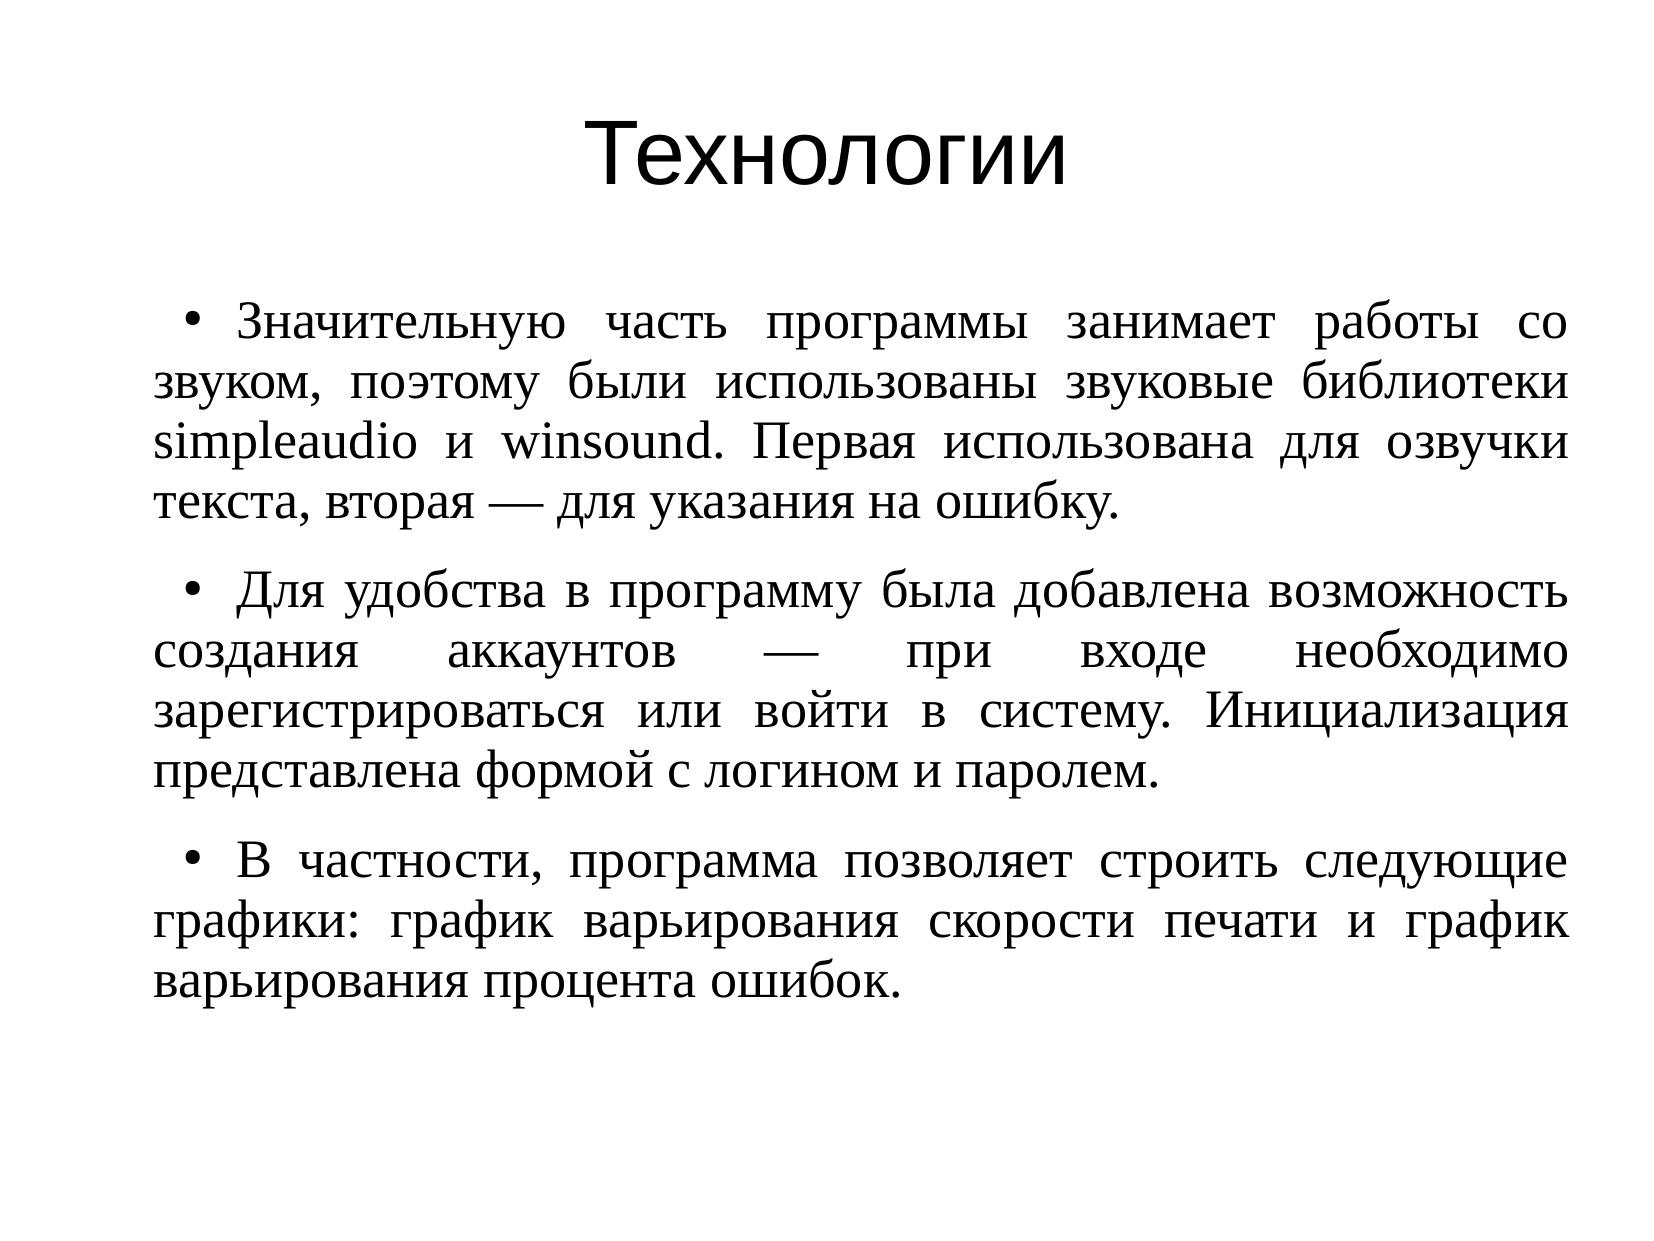

# Технологии
Значительную часть программы занимает работы со звуком, поэтому были использованы звуковые библиотеки simpleaudio и winsound. Первая использована для озвучки текста, вторая — для указания на ошибку.
Для удобства в программу была добавлена возможность создания аккаунтов — при входе необходимо зарегистрироваться или войти в систему. Инициализация представлена формой с логином и паролем.
В частности, программа позволяет строить следующие графики: график варьирования скорости печати и график варьирования процента ошибок.